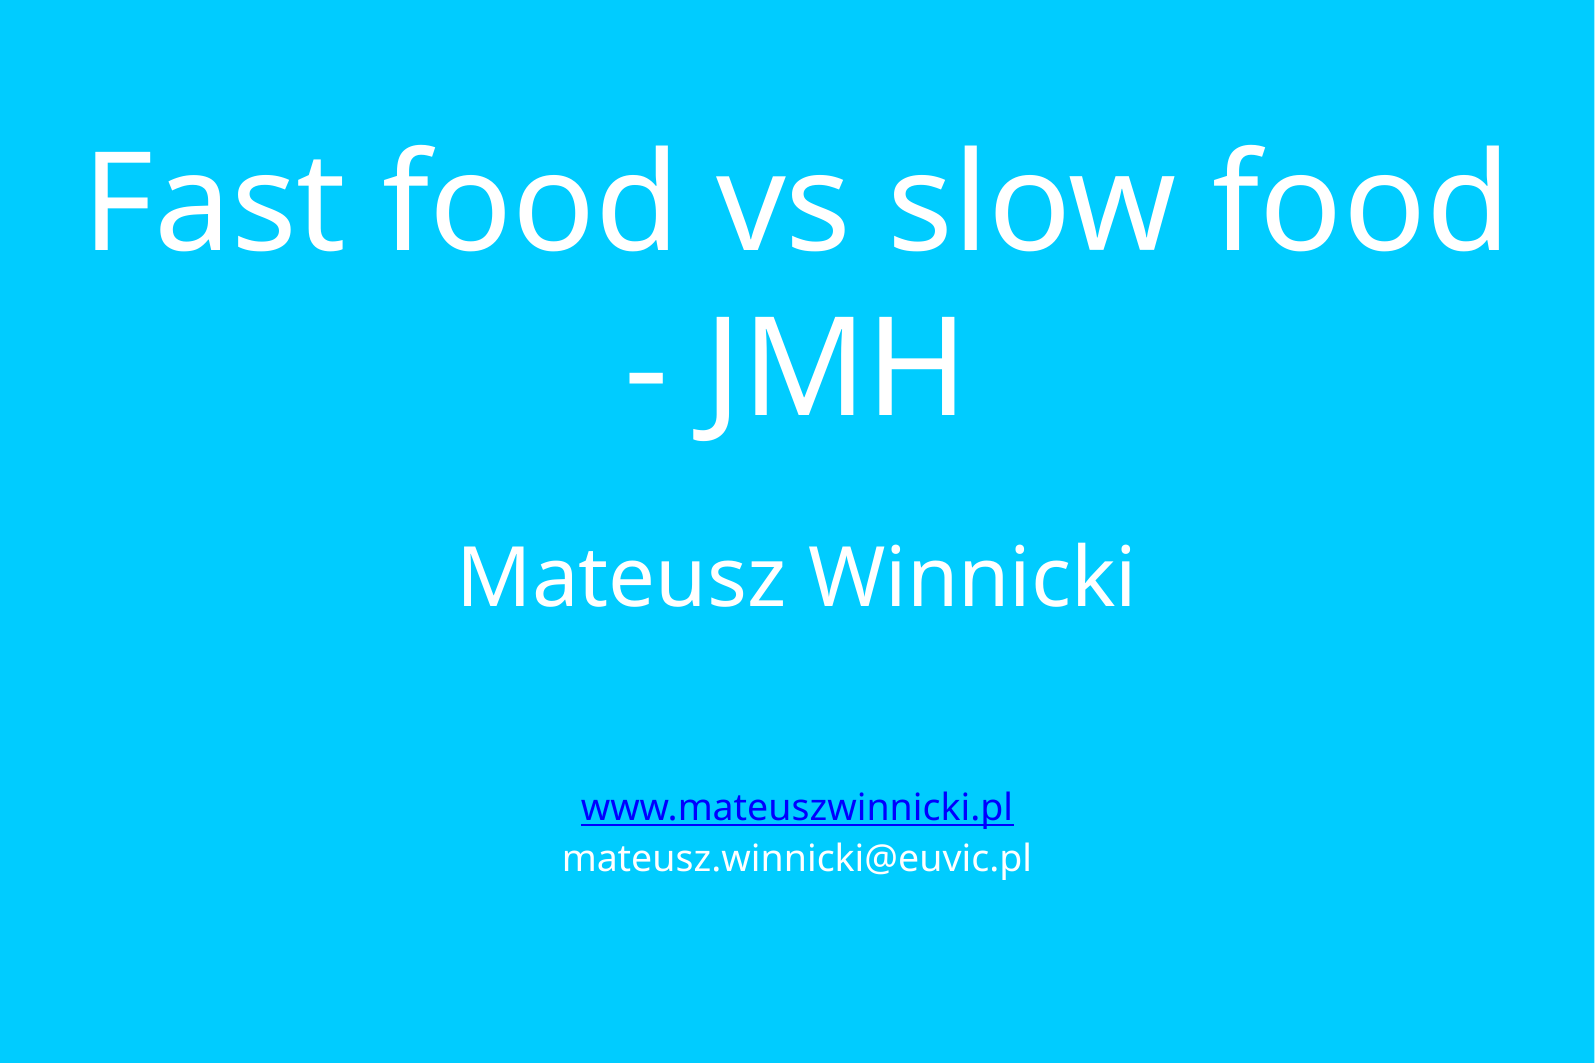

Fast food vs slow food - JMH
Mateusz Winnicki
www.mateuszwinnicki.pl
mateusz.winnicki@euvic.pl